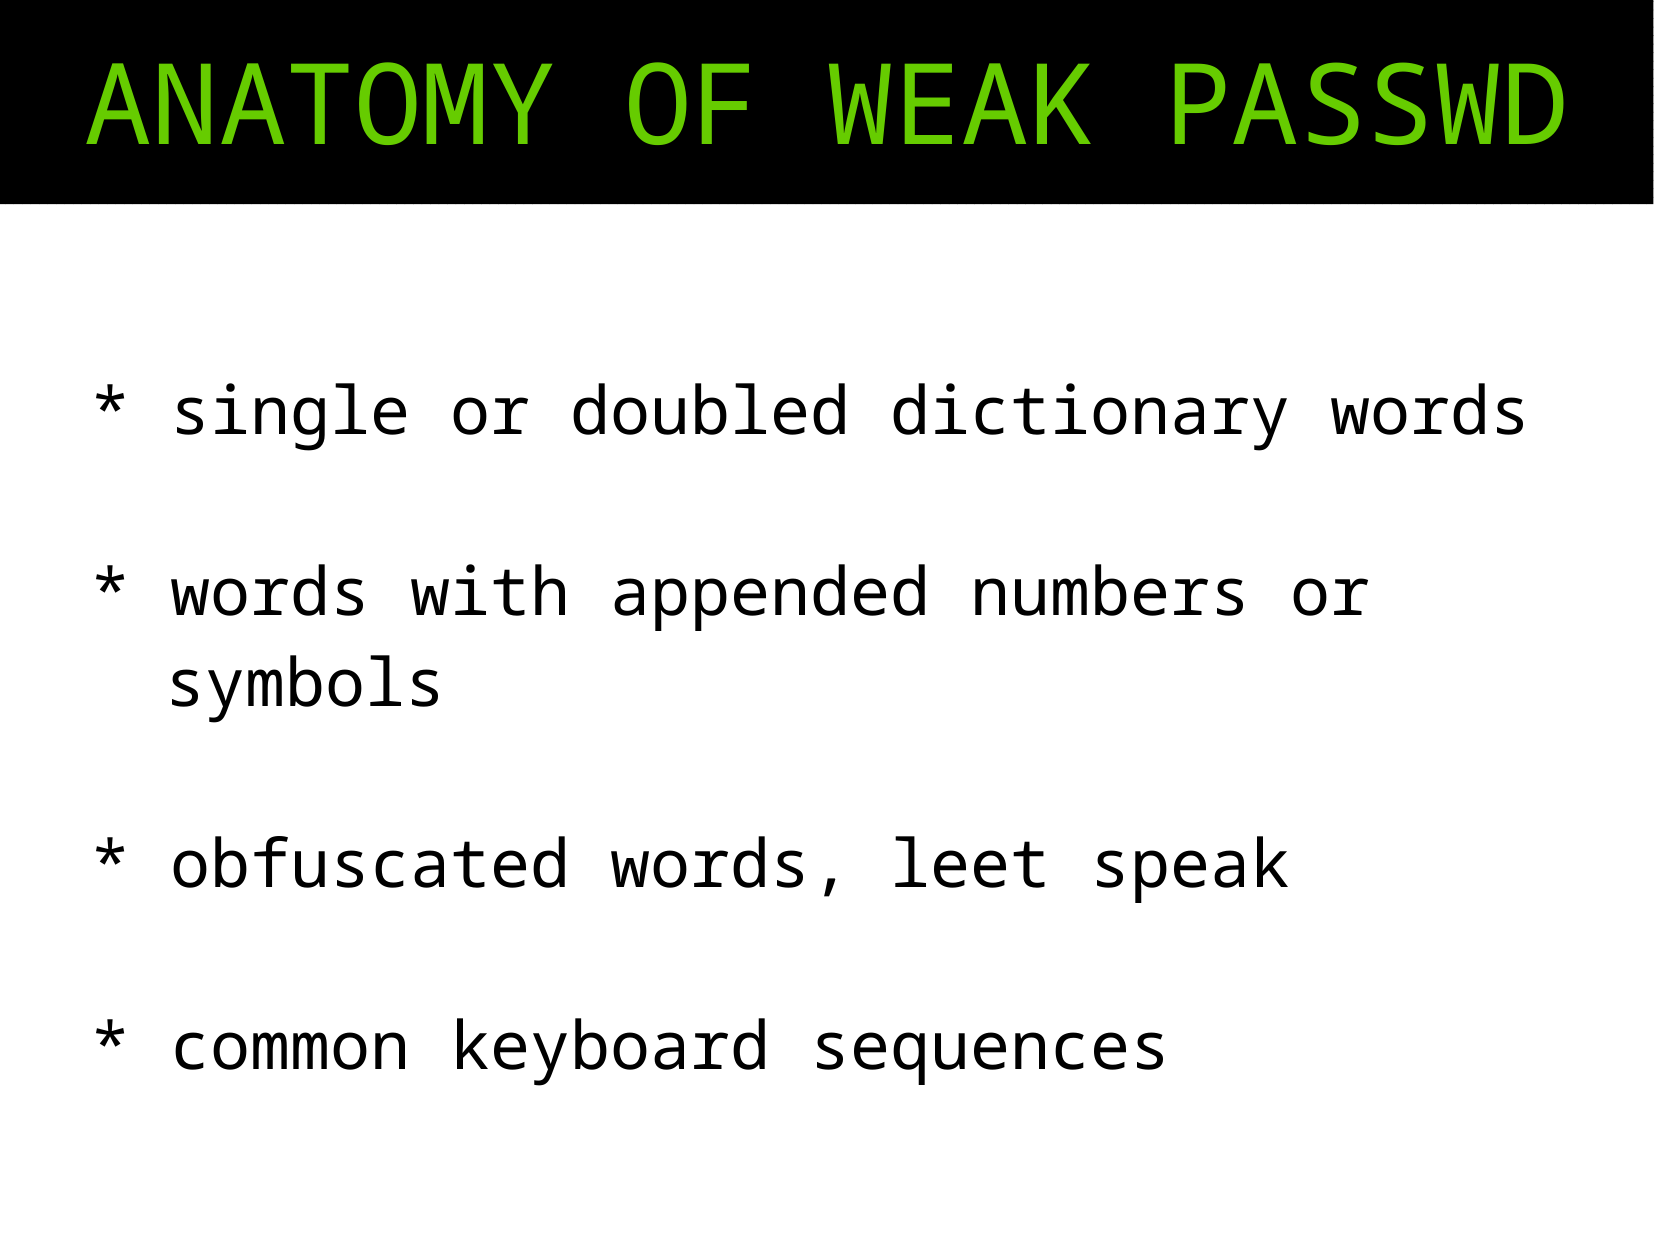

# ANATOMY OF WEAK PASSWD
* single or doubled dictionary words
* words with appended numbers or
	symbols
* obfuscated words, leet speak
* common keyboard sequences